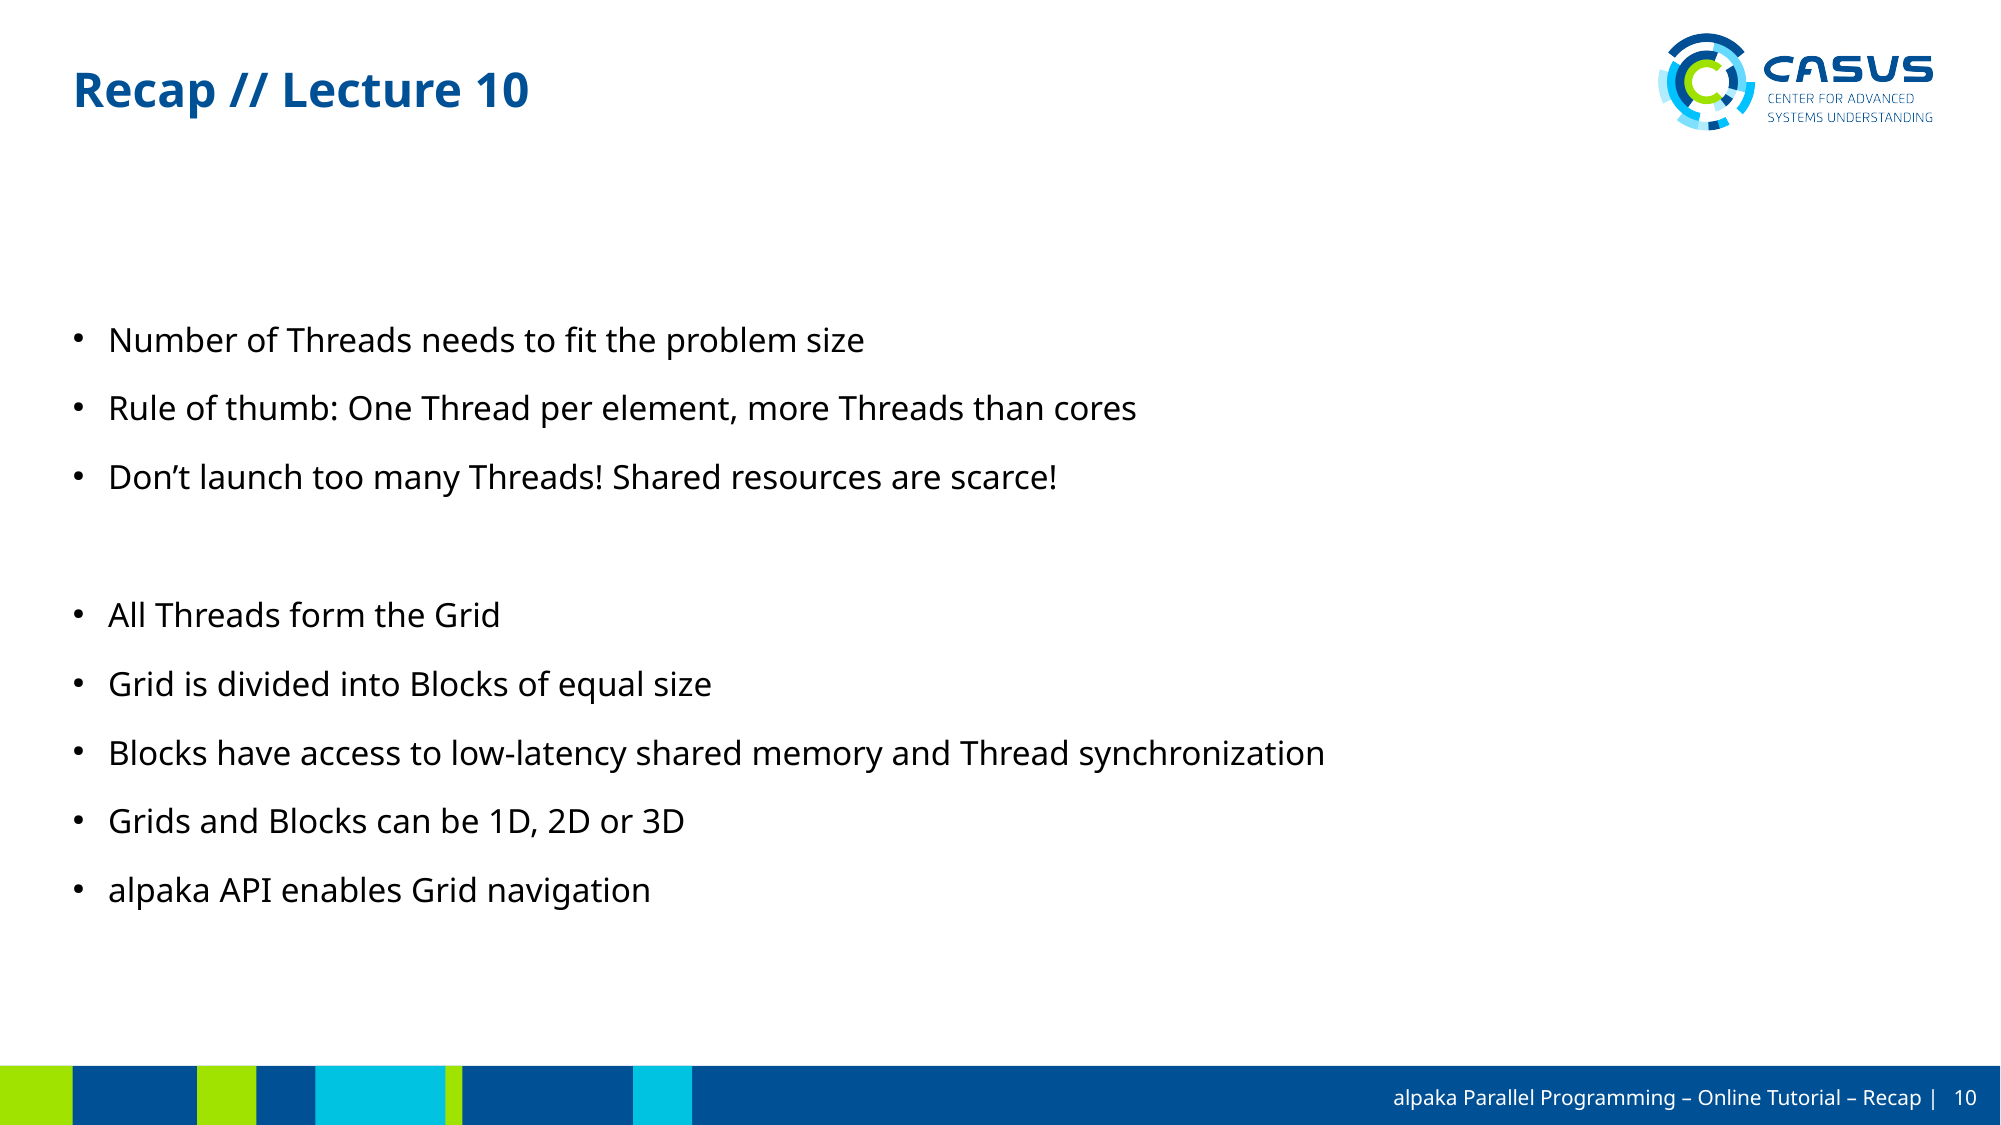

# Recap // Lecture 10
Number of Threads needs to fit the problem size
Rule of thumb: One Thread per element, more Threads than cores
Don’t launch too many Threads! Shared resources are scarce!
All Threads form the Grid
Grid is divided into Blocks of equal size
Blocks have access to low-latency shared memory and Thread synchronization
Grids and Blocks can be 1D, 2D or 3D
alpaka API enables Grid navigation
alpaka Parallel Programming – Online Tutorial – Recap
10